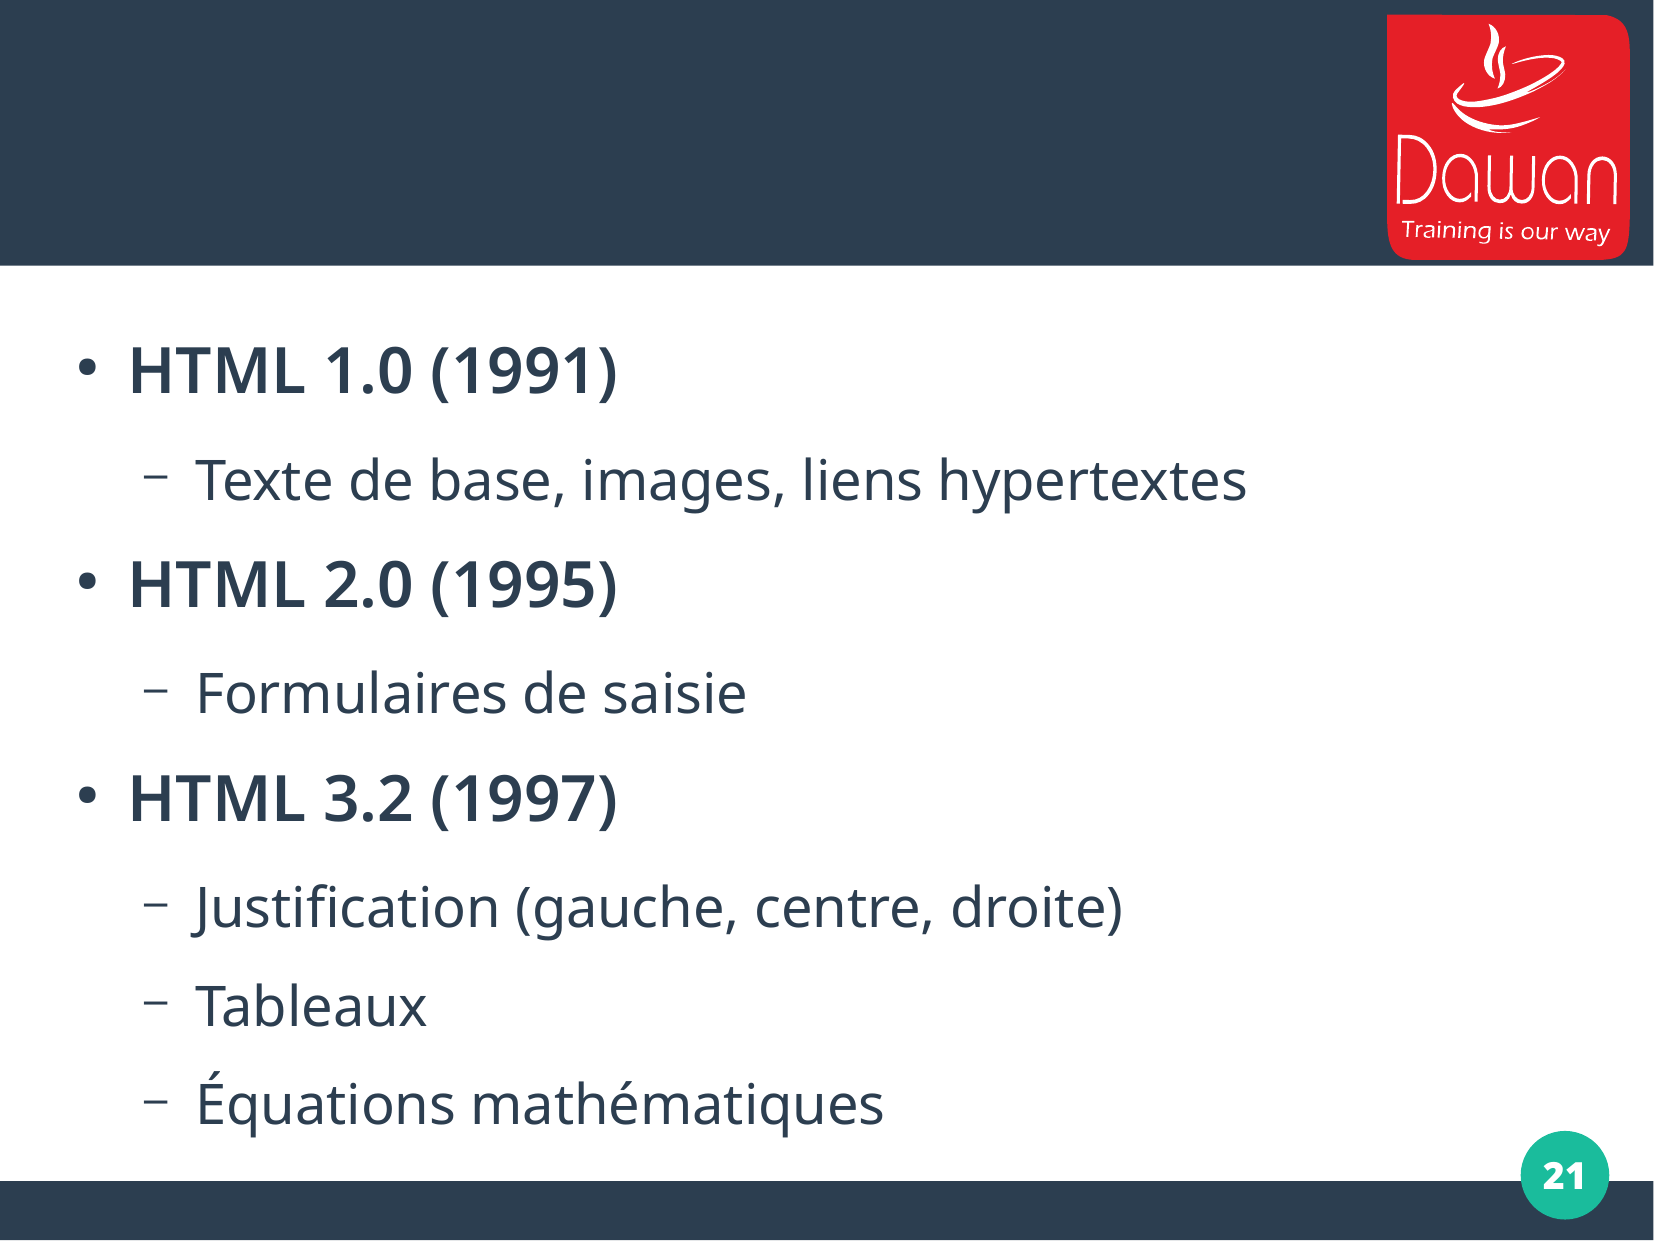

#
HTML 1.0 (1991)
Texte de base, images, liens hypertextes
HTML 2.0 (1995)
Formulaires de saisie
HTML 3.2 (1997)
Justification (gauche, centre, droite)
Tableaux
Équations mathématiques
21